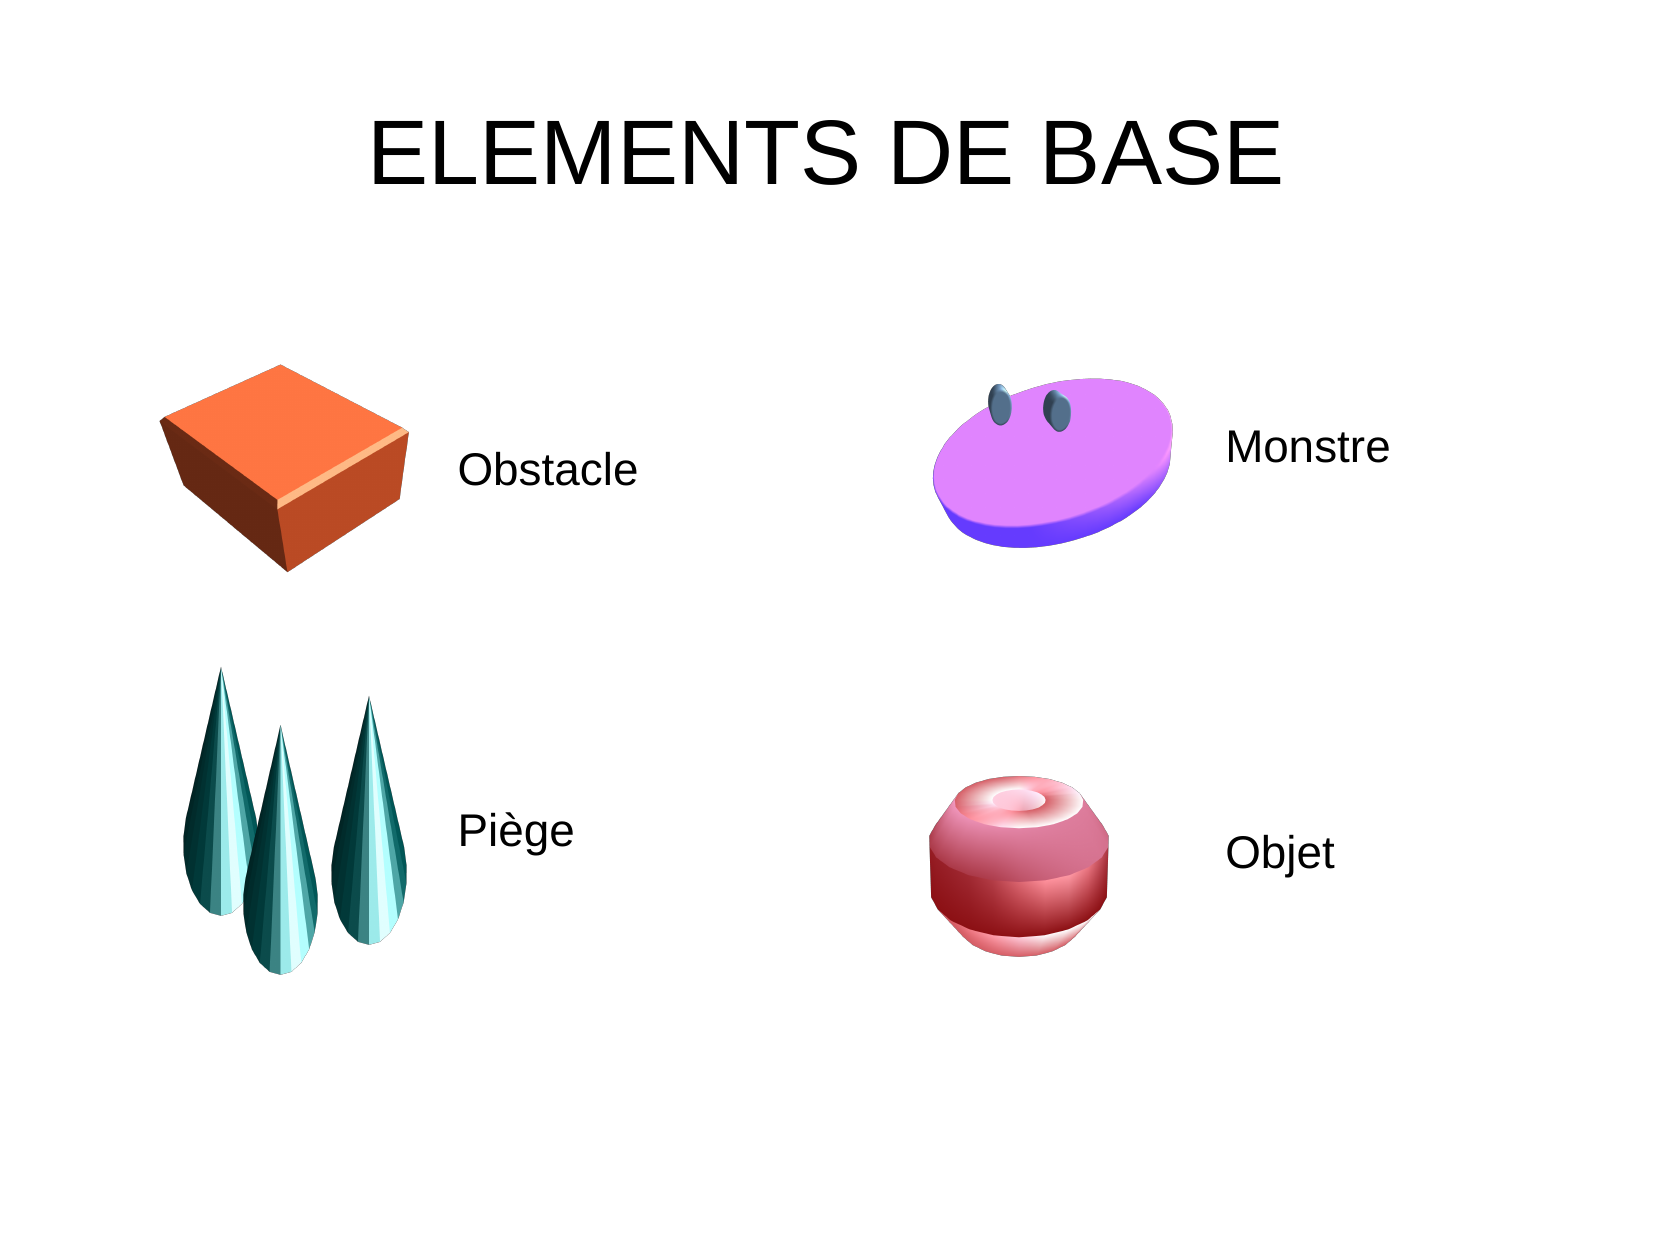

# ELEMENTS DE BASE
Monstre
Obstacle
Piège
Objet